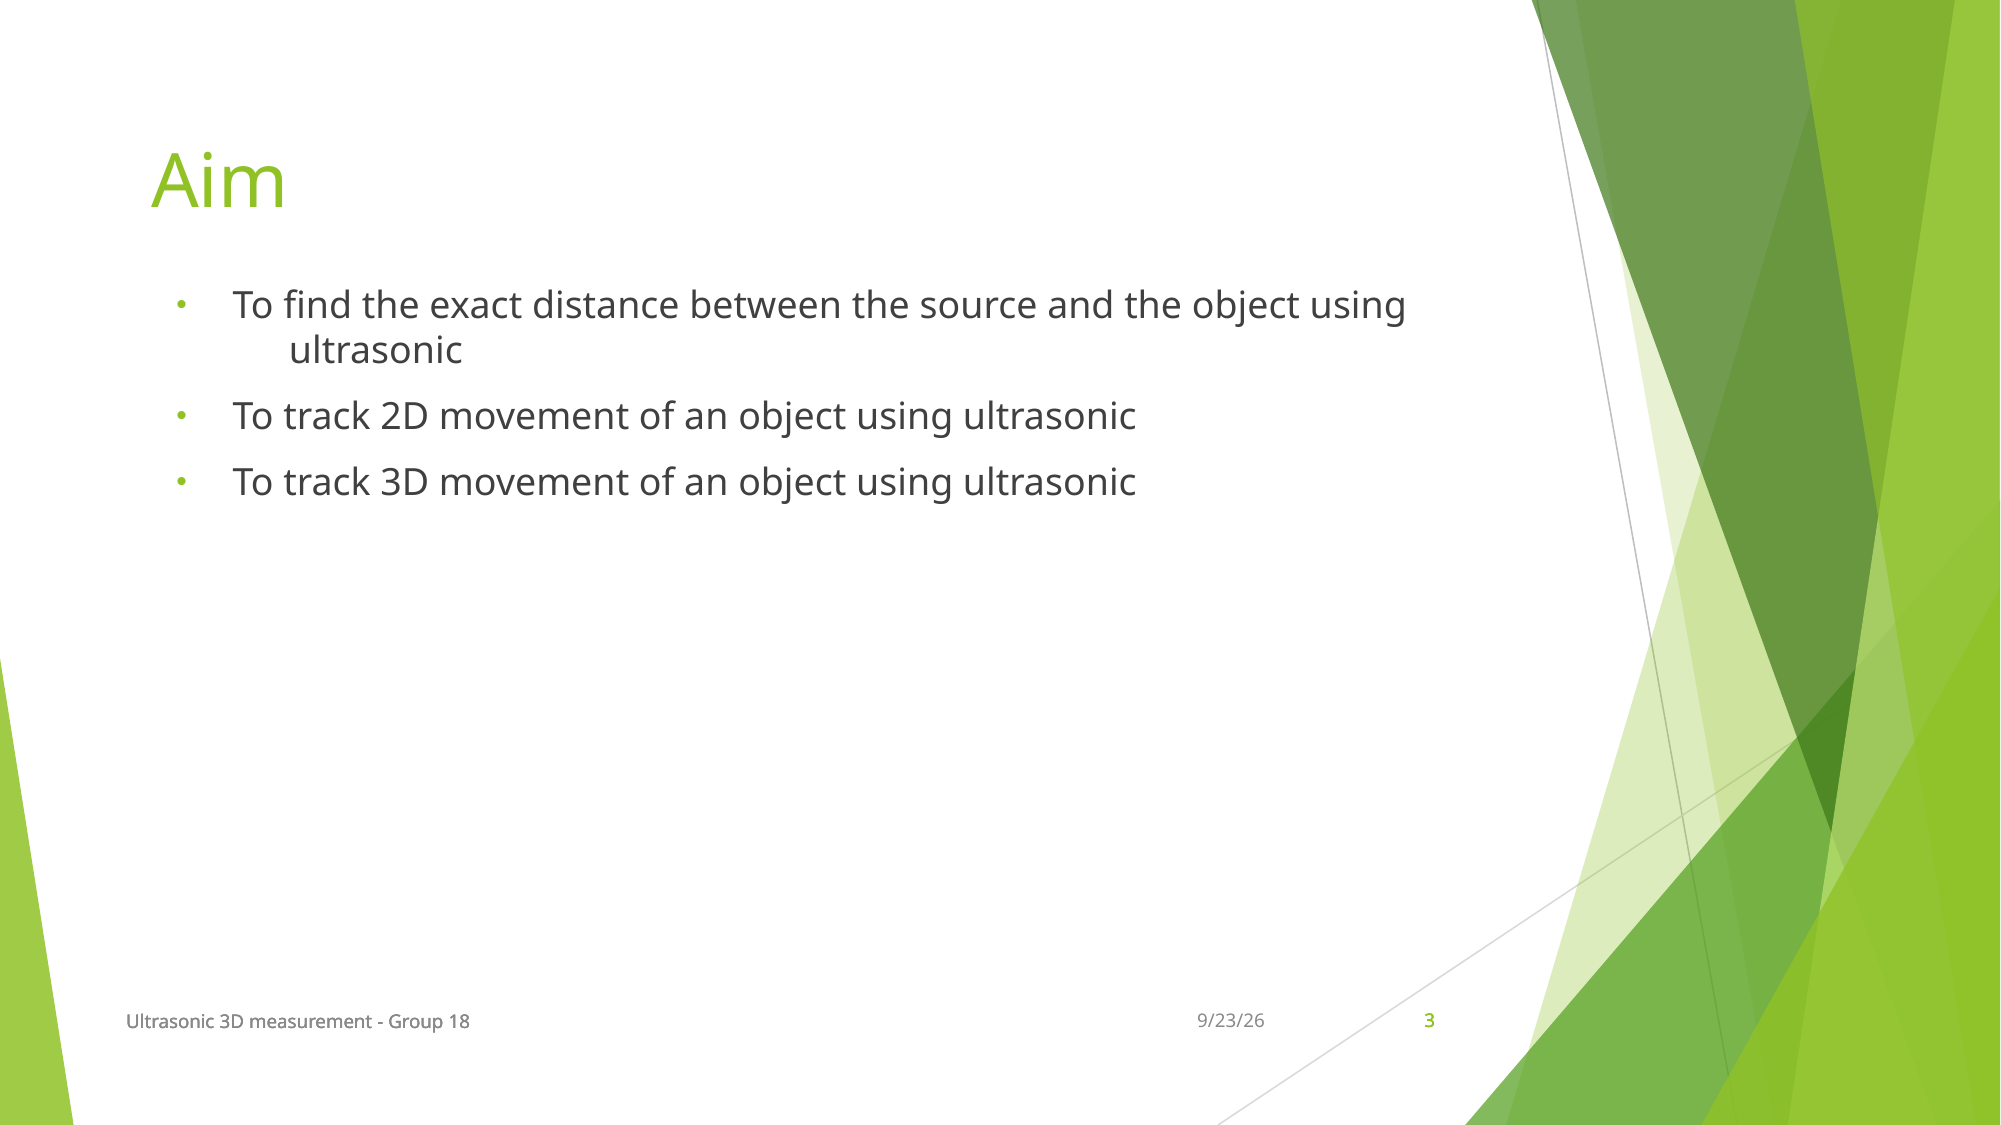

# Ultrasonic 3D measurement
Aim
To find the exact distance between the source and the object using ultrasonic
To track 2D movement of an object using ultrasonic
To track 3D movement of an object using ultrasonic
Ultrasonic 3D measurement - Group 18
Ultrasonic 3D measurement - Group 18
Ultrasonic 3D measurement - Group 18